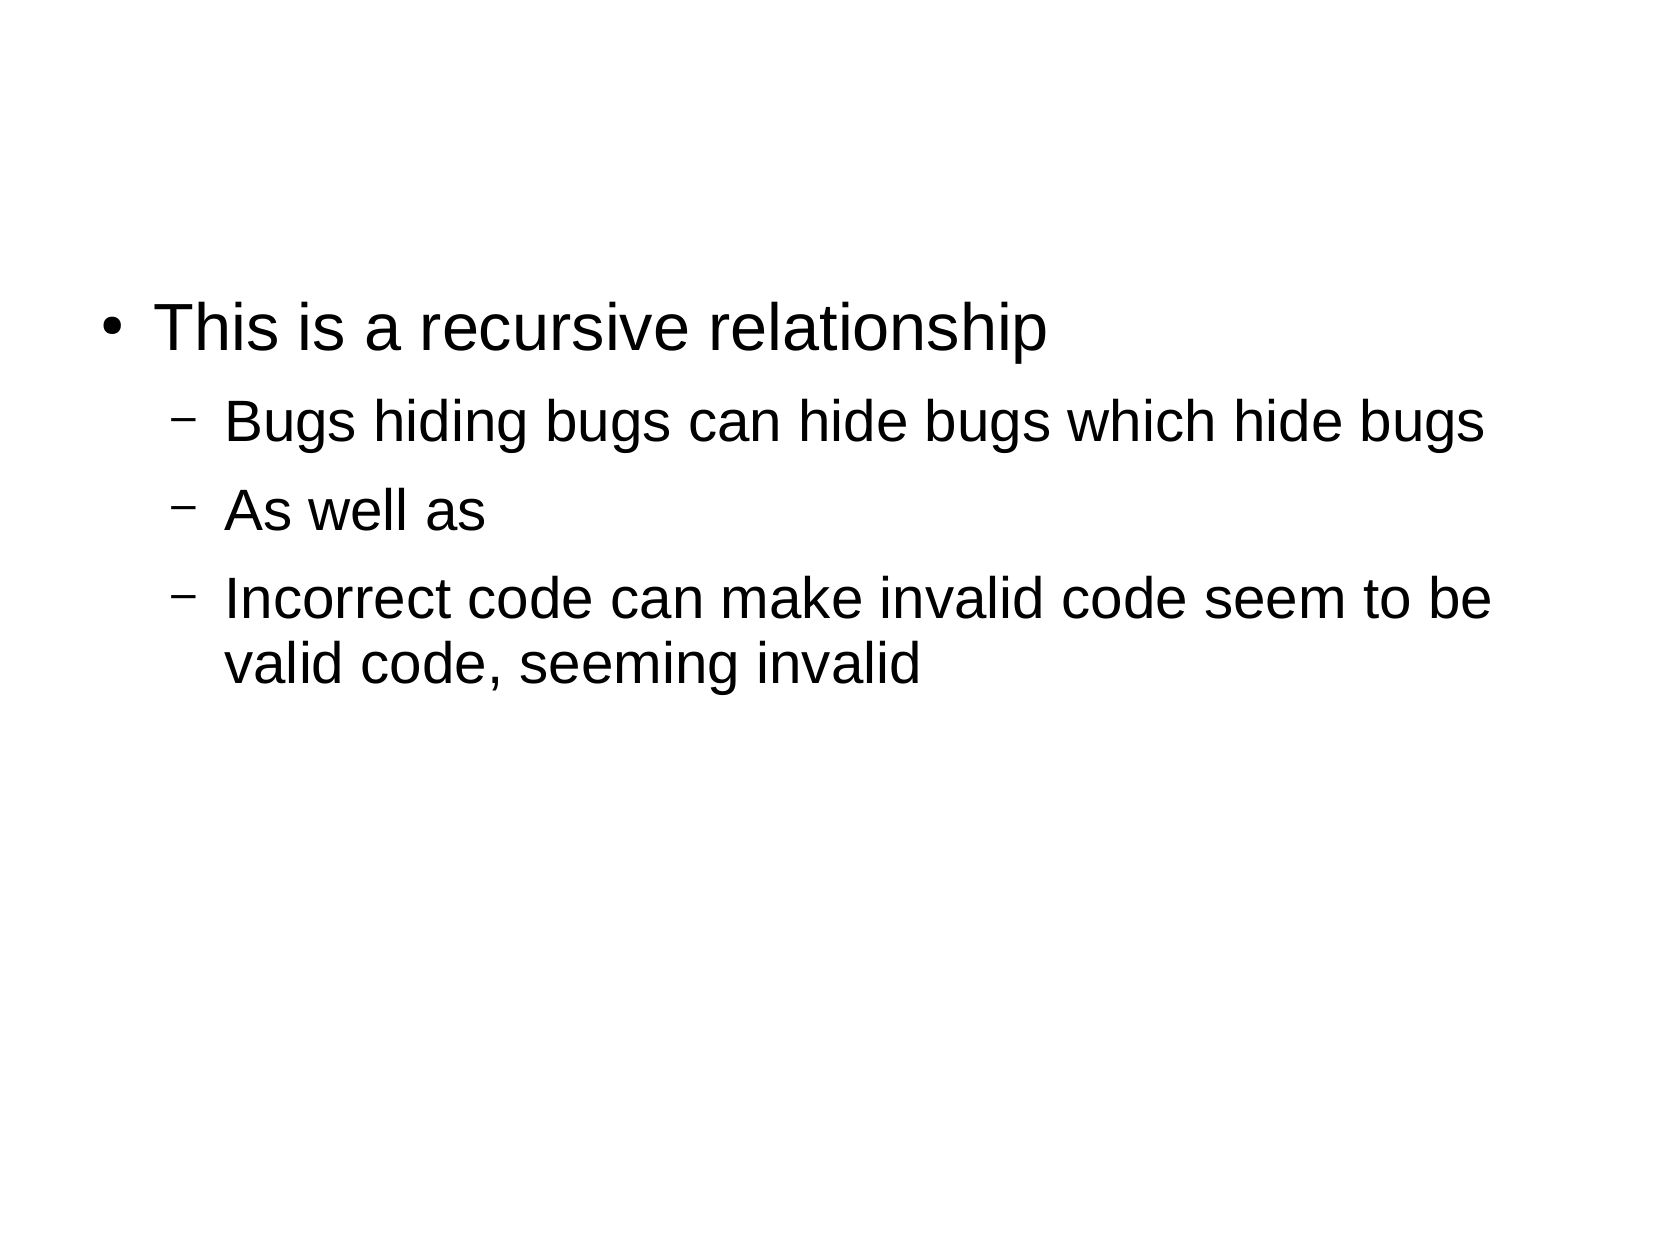

#
This is a recursive relationship
Bugs hiding bugs can hide bugs which hide bugs
As well as
Incorrect code can make invalid code seem to be valid code, seeming invalid